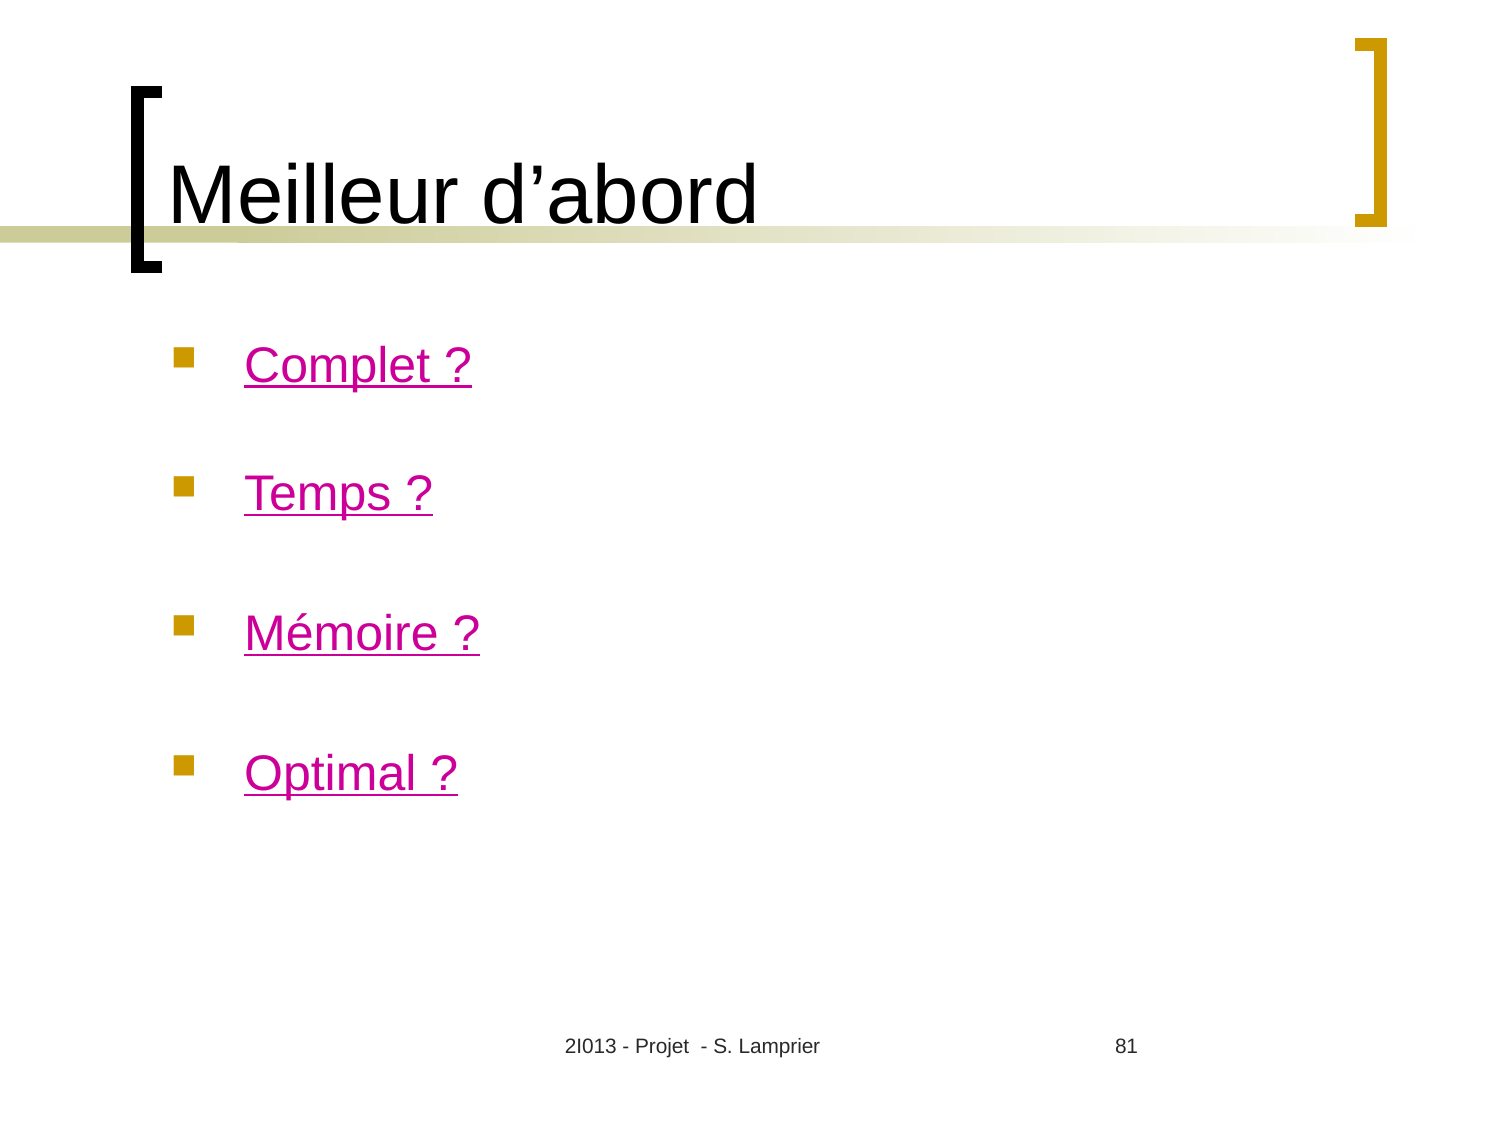

# Meilleur d’abord
Complet ?
Temps ?
Mémoire ?
Optimal ?
2I013 - Projet - S. Lamprier